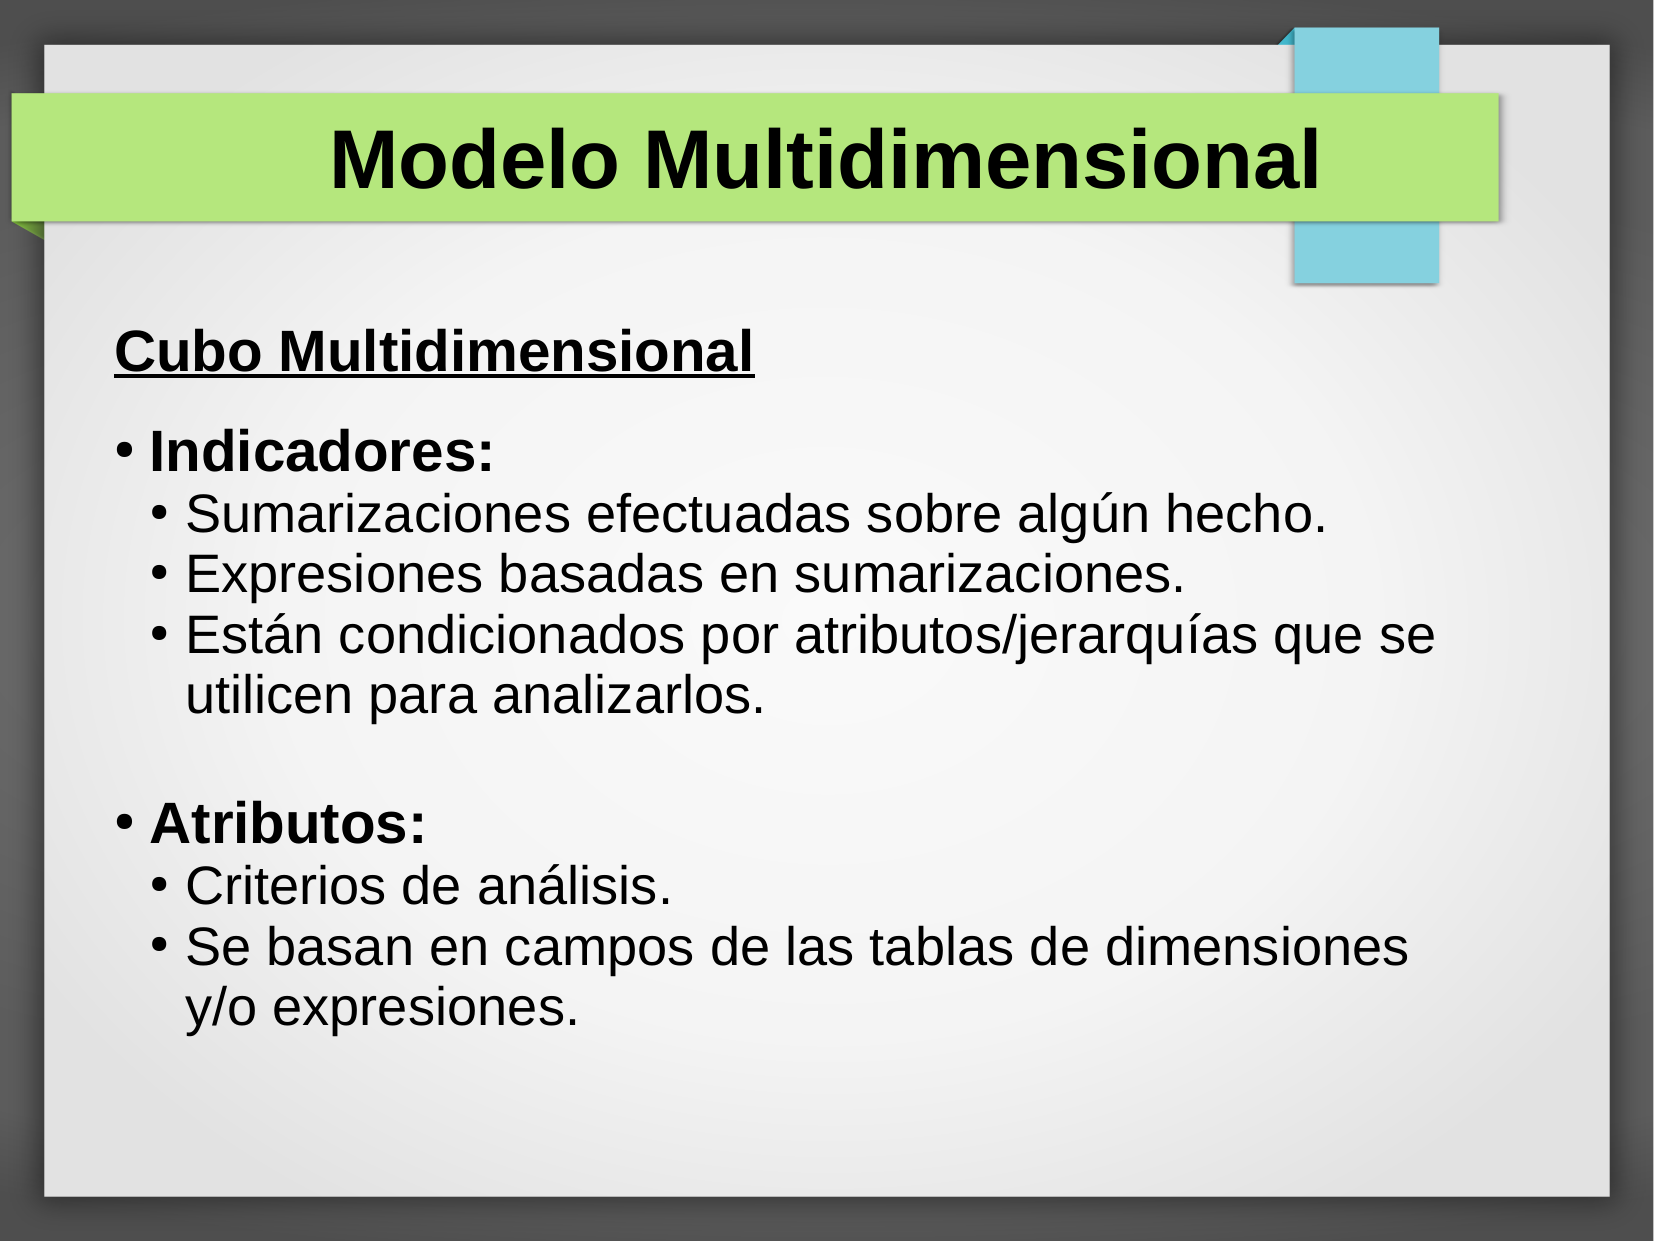

# Modelo Multidimensional
Cubo Multidimensional
Indicadores:
Sumarizaciones efectuadas sobre algún hecho.
Expresiones basadas en sumarizaciones.
Están condicionados por atributos/jerarquías que se utilicen para analizarlos.
Atributos:
Criterios de análisis.
Se basan en campos de las tablas de dimensiones
y/o expresiones.